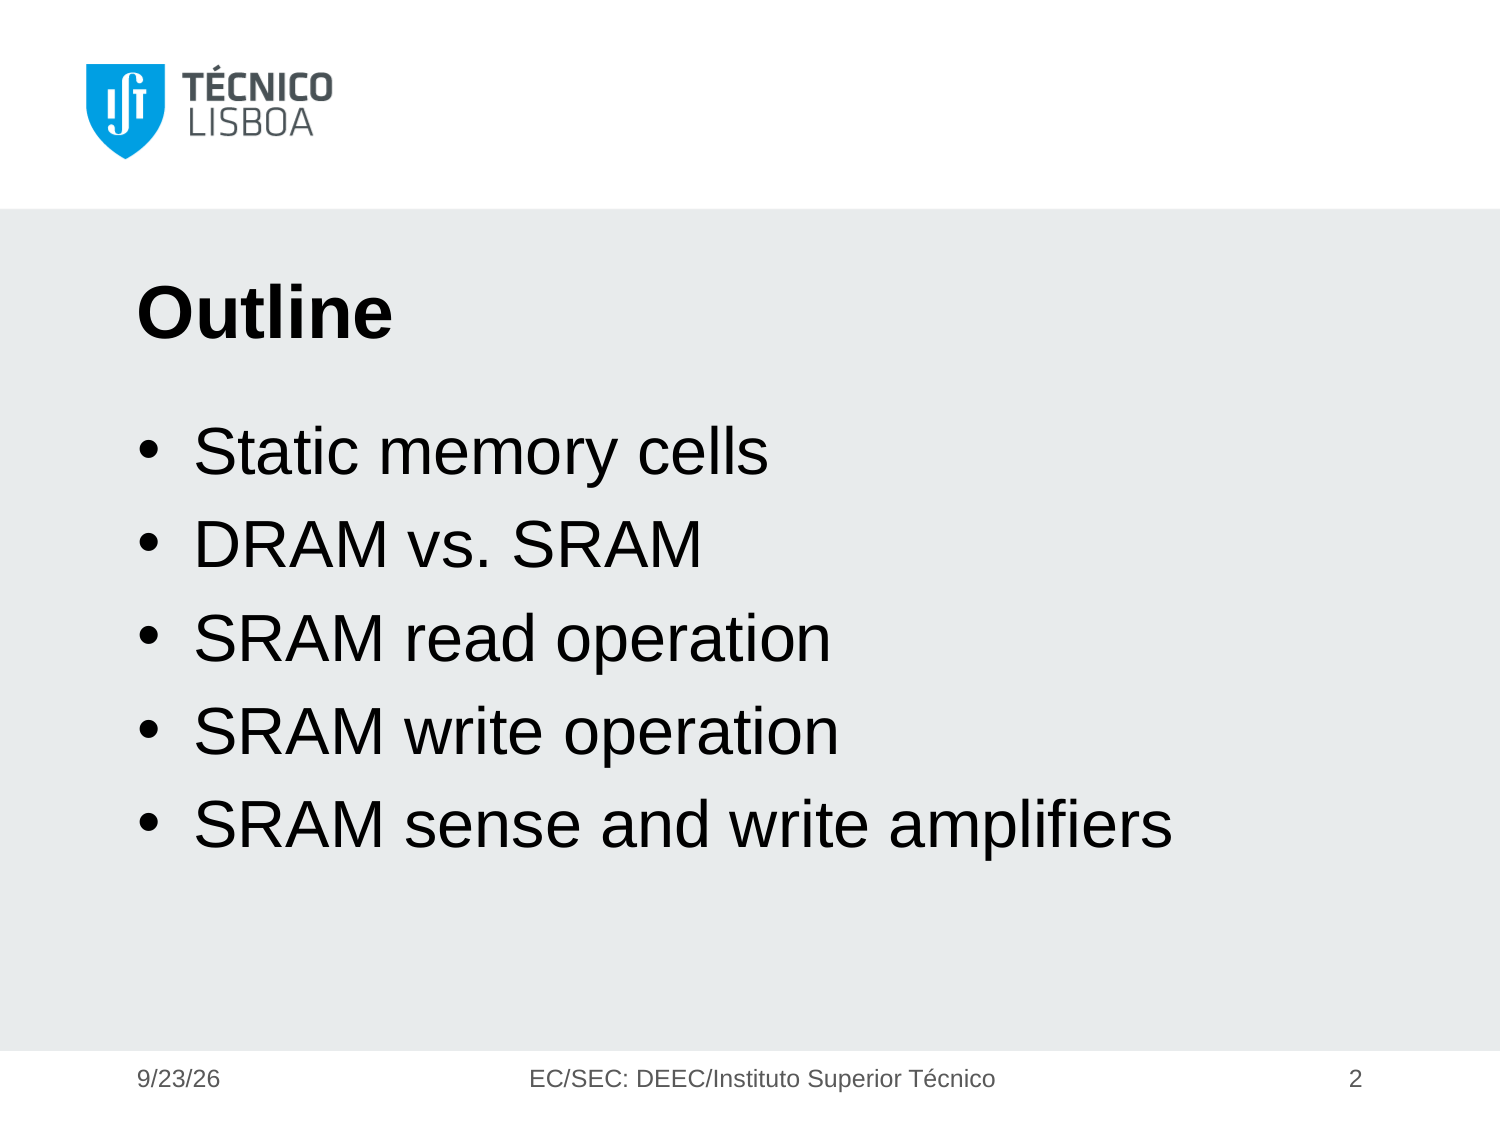

# Outline
Static memory cells
DRAM vs. SRAM
SRAM read operation
SRAM write operation
SRAM sense and write amplifiers
EC/SEC: DEEC/Instituto Superior Técnico
1